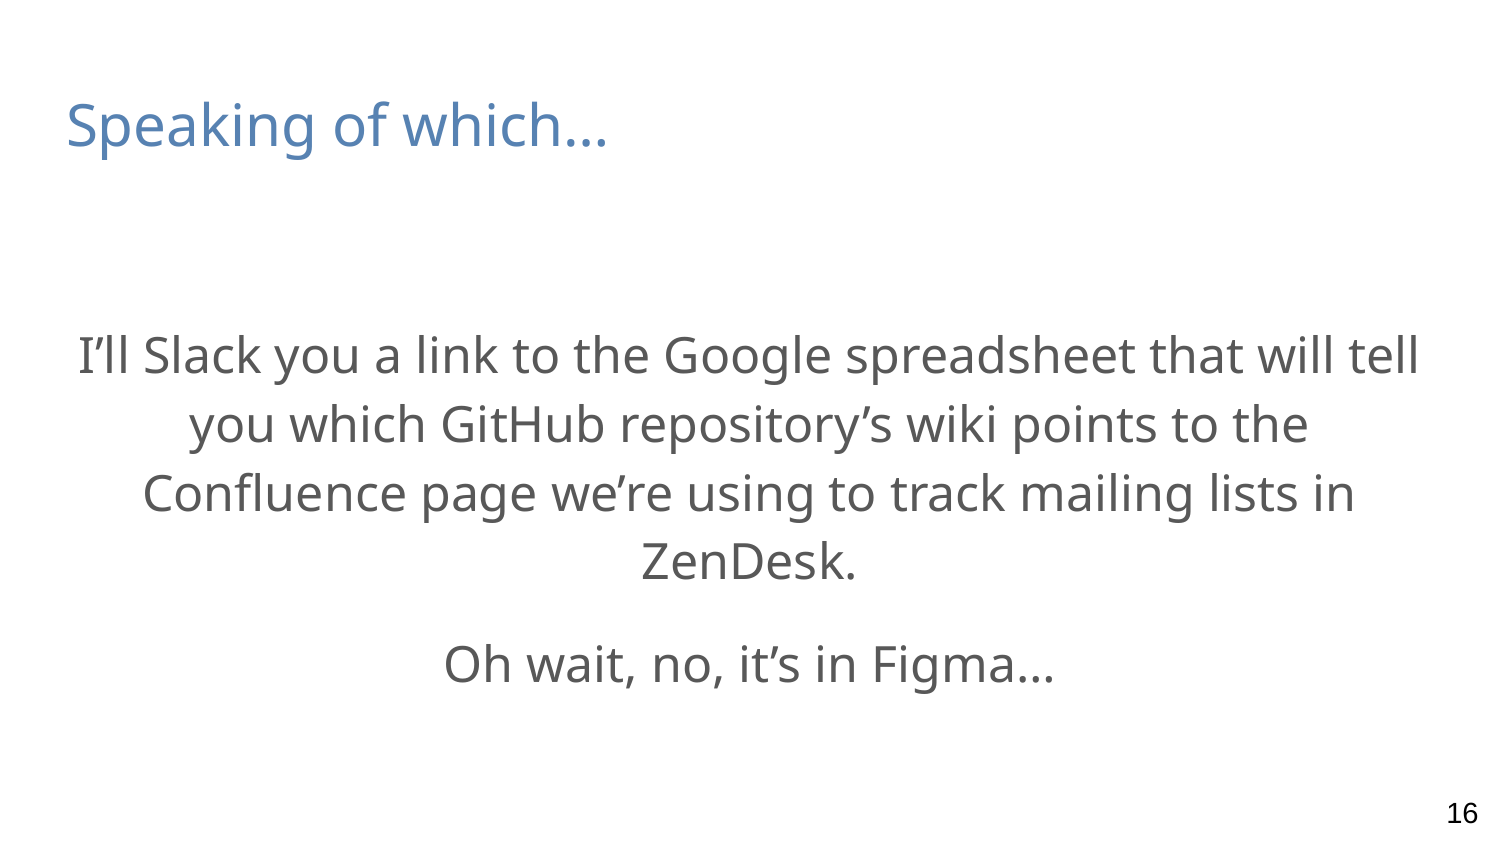

Speaking of which…
# I’ll Slack you a link to the Google spreadsheet that will tell you which GitHub repository’s wiki points to the Confluence page we’re using to track mailing lists in ZenDesk.
Oh wait, no, it’s in Figma…